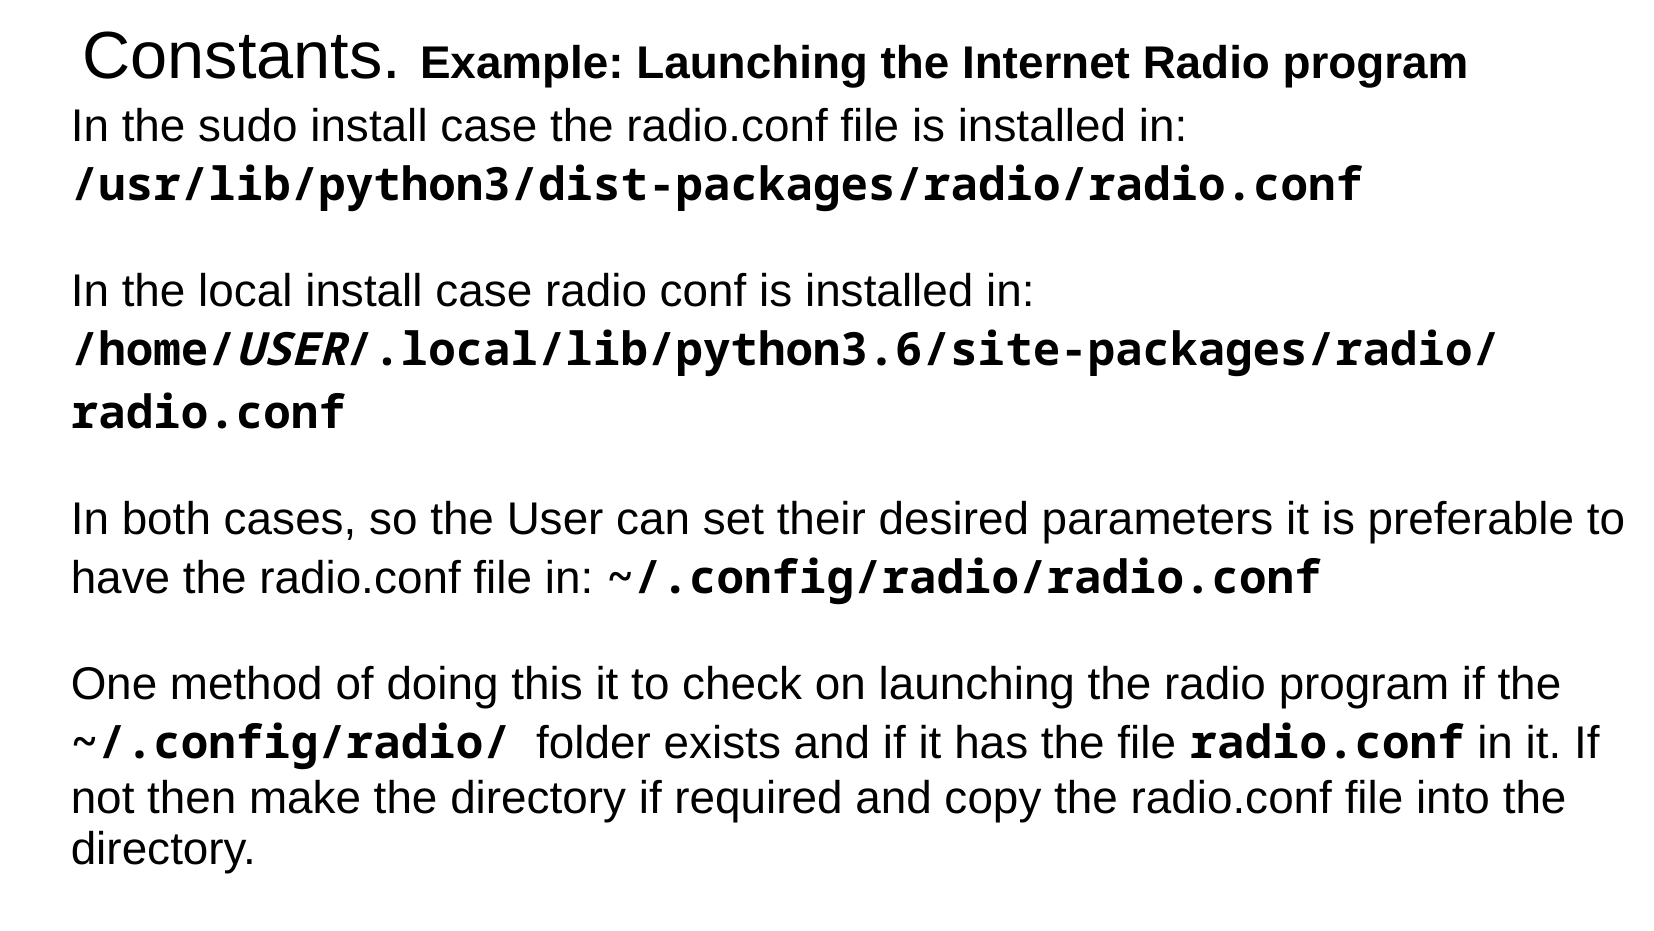

# Constants. Example: Launching the Internet Radio program
In the sudo install case the radio.conf file is installed in:
/usr/lib/python3/dist-packages/radio/radio.conf
In the local install case radio conf is installed in:
/home/USER/.local/lib/python3.6/site-packages/radio/radio.conf
In both cases, so the User can set their desired parameters it is preferable to have the radio.conf file in: ~/.config/radio/radio.conf
One method of doing this it to check on launching the radio program if the ~/.config/radio/ folder exists and if it has the file radio.conf in it. If not then make the directory if required and copy the radio.conf file into the directory.
On future launches, read from ~/.config/radio/radio.conf and set the constants in the program to provide the desired User settings.